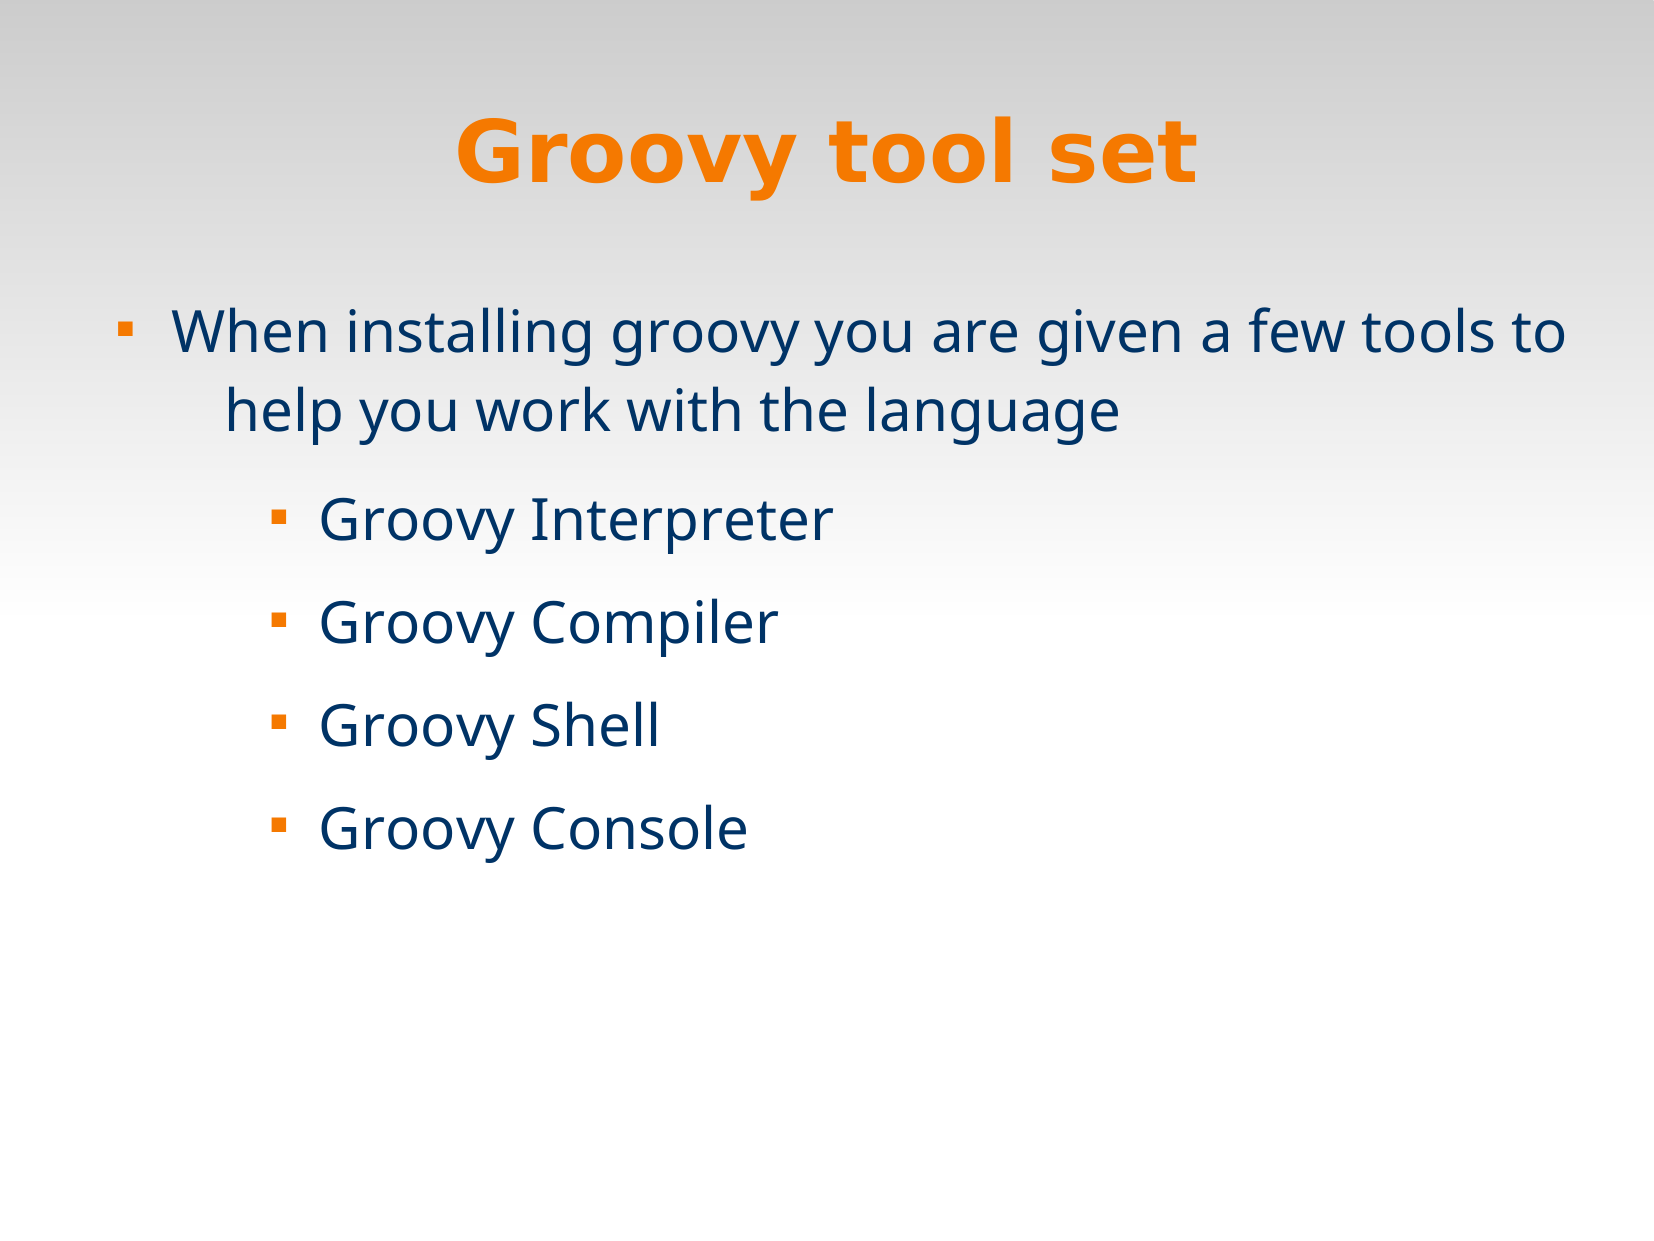

# Groovy tool set
When installing groovy you are given a few tools to help you work with the language
Groovy Interpreter
Groovy Compiler
Groovy Shell
Groovy Console